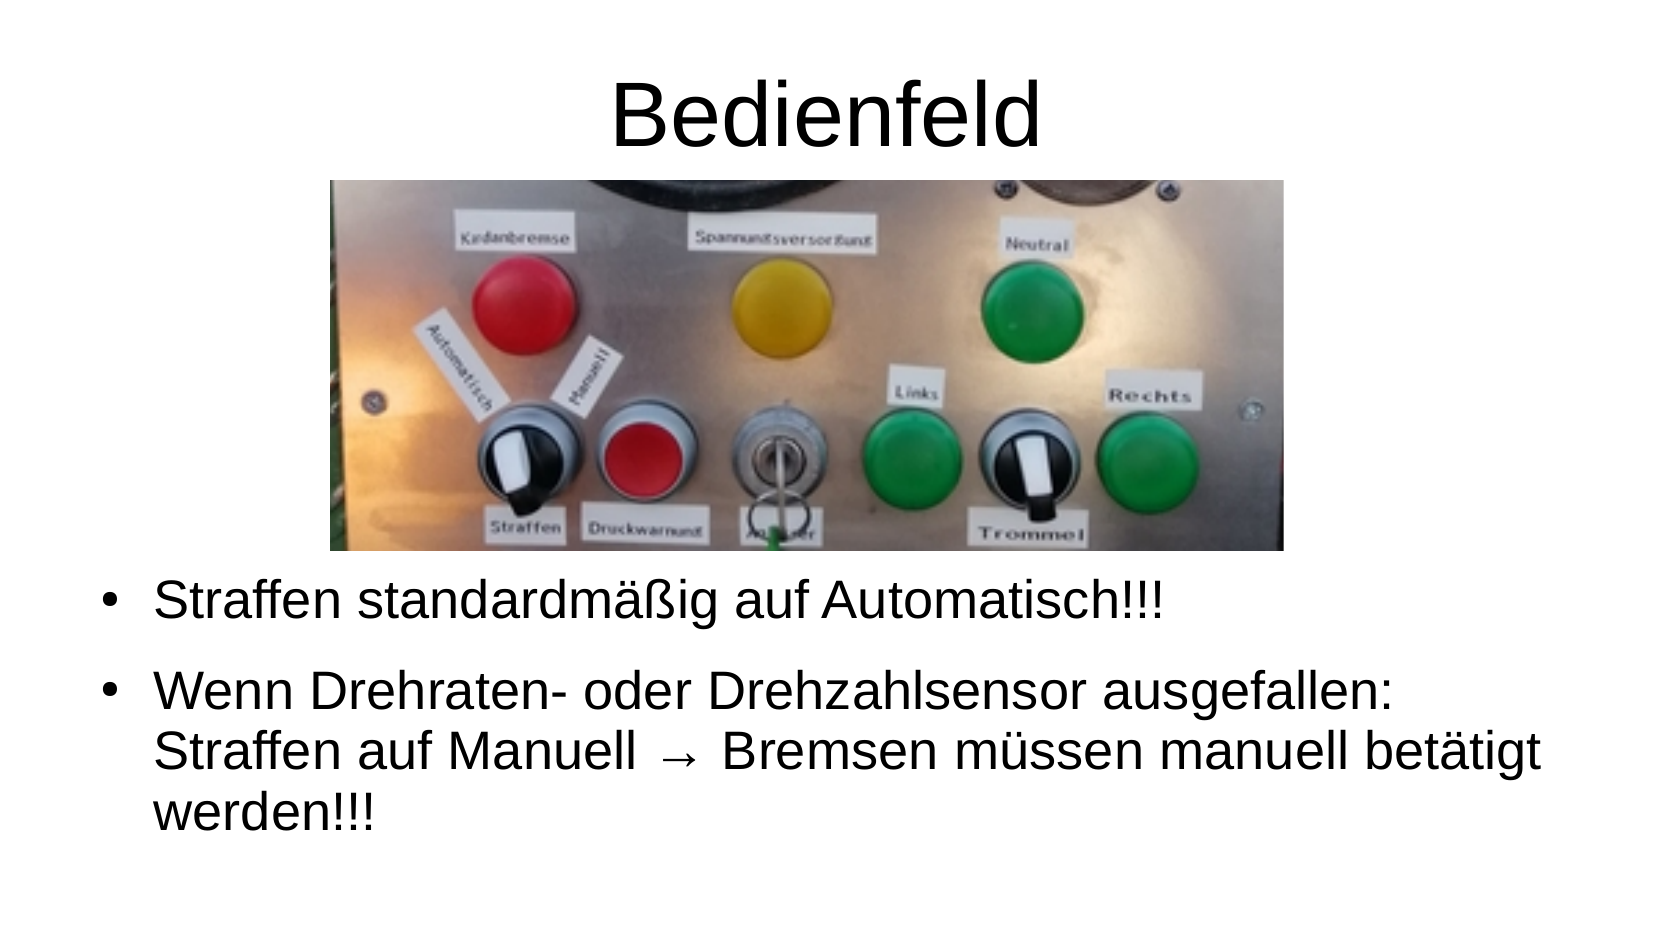

# Bedienfeld
Straffen standardmäßig auf Automatisch!!!
Wenn Drehraten- oder Drehzahlsensor ausgefallen: Straffen auf Manuell → Bremsen müssen manuell betätigt werden!!!